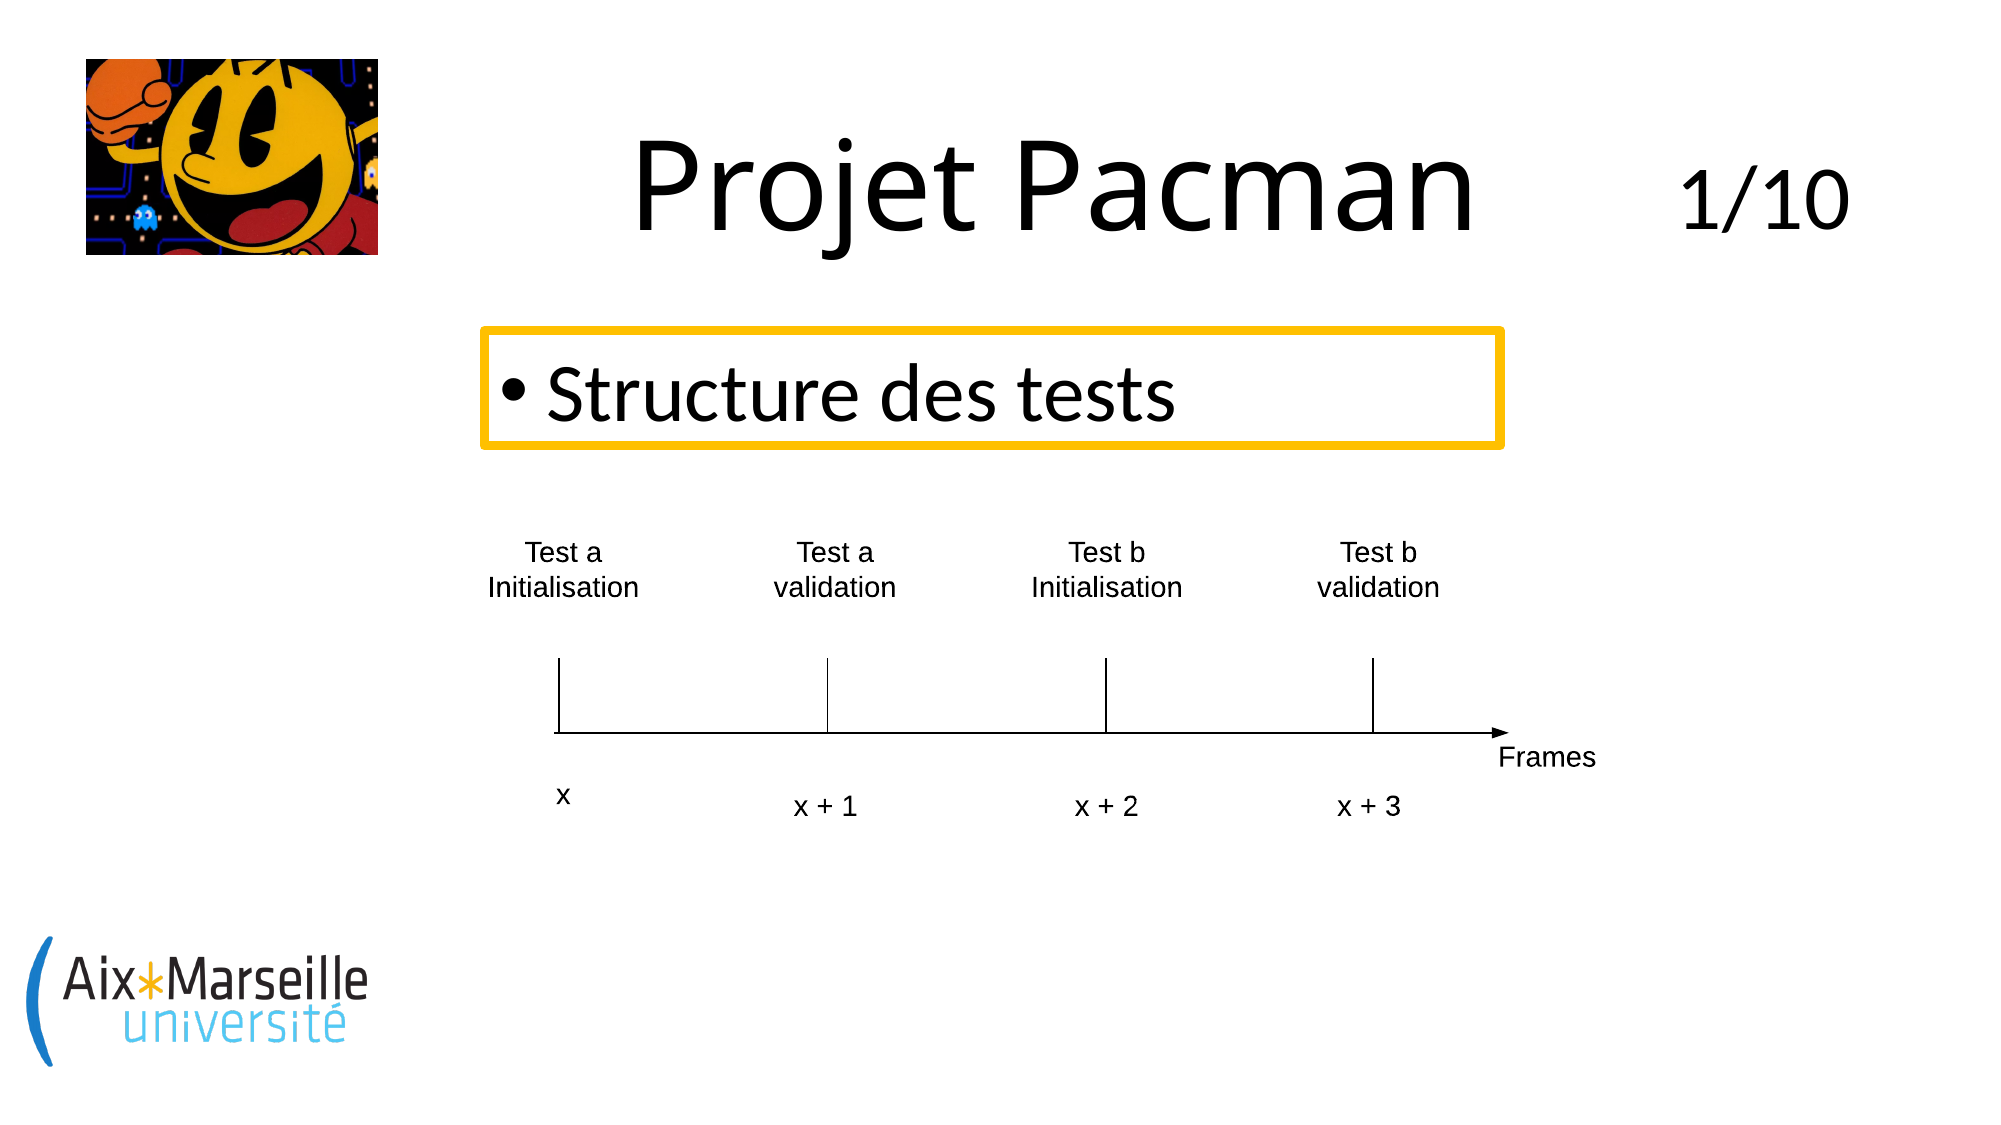

# Projet Pacman
1/10
Structure des tests